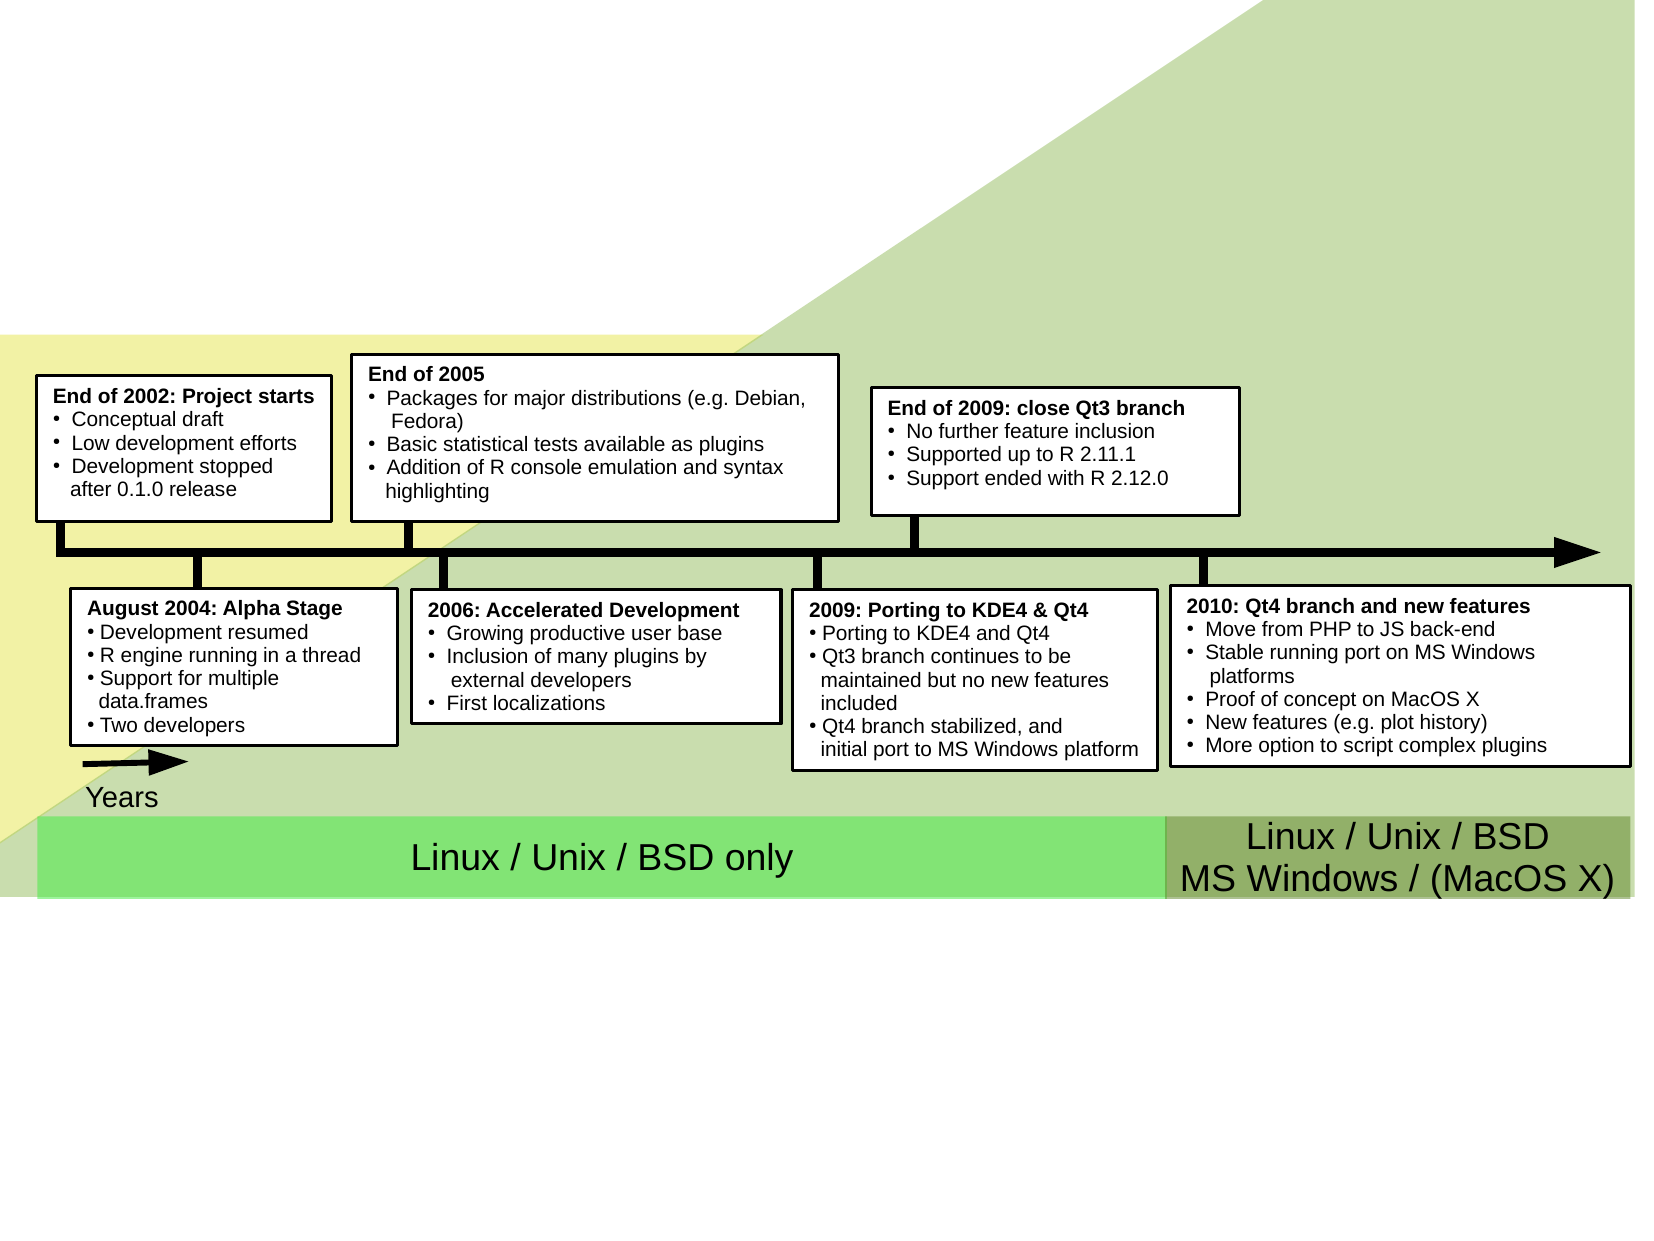

End of 2005
 Packages for major distributions (e.g. Debian, Fedora)
 Basic statistical tests available as plugins
 Addition of R console emulation and syntax highlighting
End of 2002: Project starts
 Conceptual draft
 Low development efforts
 Development stopped
 after 0.1.0 release
End of 2009: close Qt3 branch
 No further feature inclusion
 Supported up to R 2.11.1
 Support ended with R 2.12.0
August 2004: Alpha Stage
 Development resumed
 R engine running in a thread
 Support for multiple
 data.frames
 Two developers
2009: Porting to KDE4 & Qt4
 Porting to KDE4 and Qt4
 Qt3 branch continues to be
 maintained but no new features
 included
 Qt4 branch stabilized, and
 initial port to MS Windows platform
2010: Qt4 branch and new features
 Move from PHP to JS back-end
 Stable running port on MS Windows platforms
 Proof of concept on MacOS X
 New features (e.g. plot history)
 More option to script complex plugins
2006: Accelerated Development
 Growing productive user base
 Inclusion of many plugins by external developers
 First localizations
Years
Linux / Unix / BSD only
Linux / Unix / BSD
MS Windows / (MacOS X)